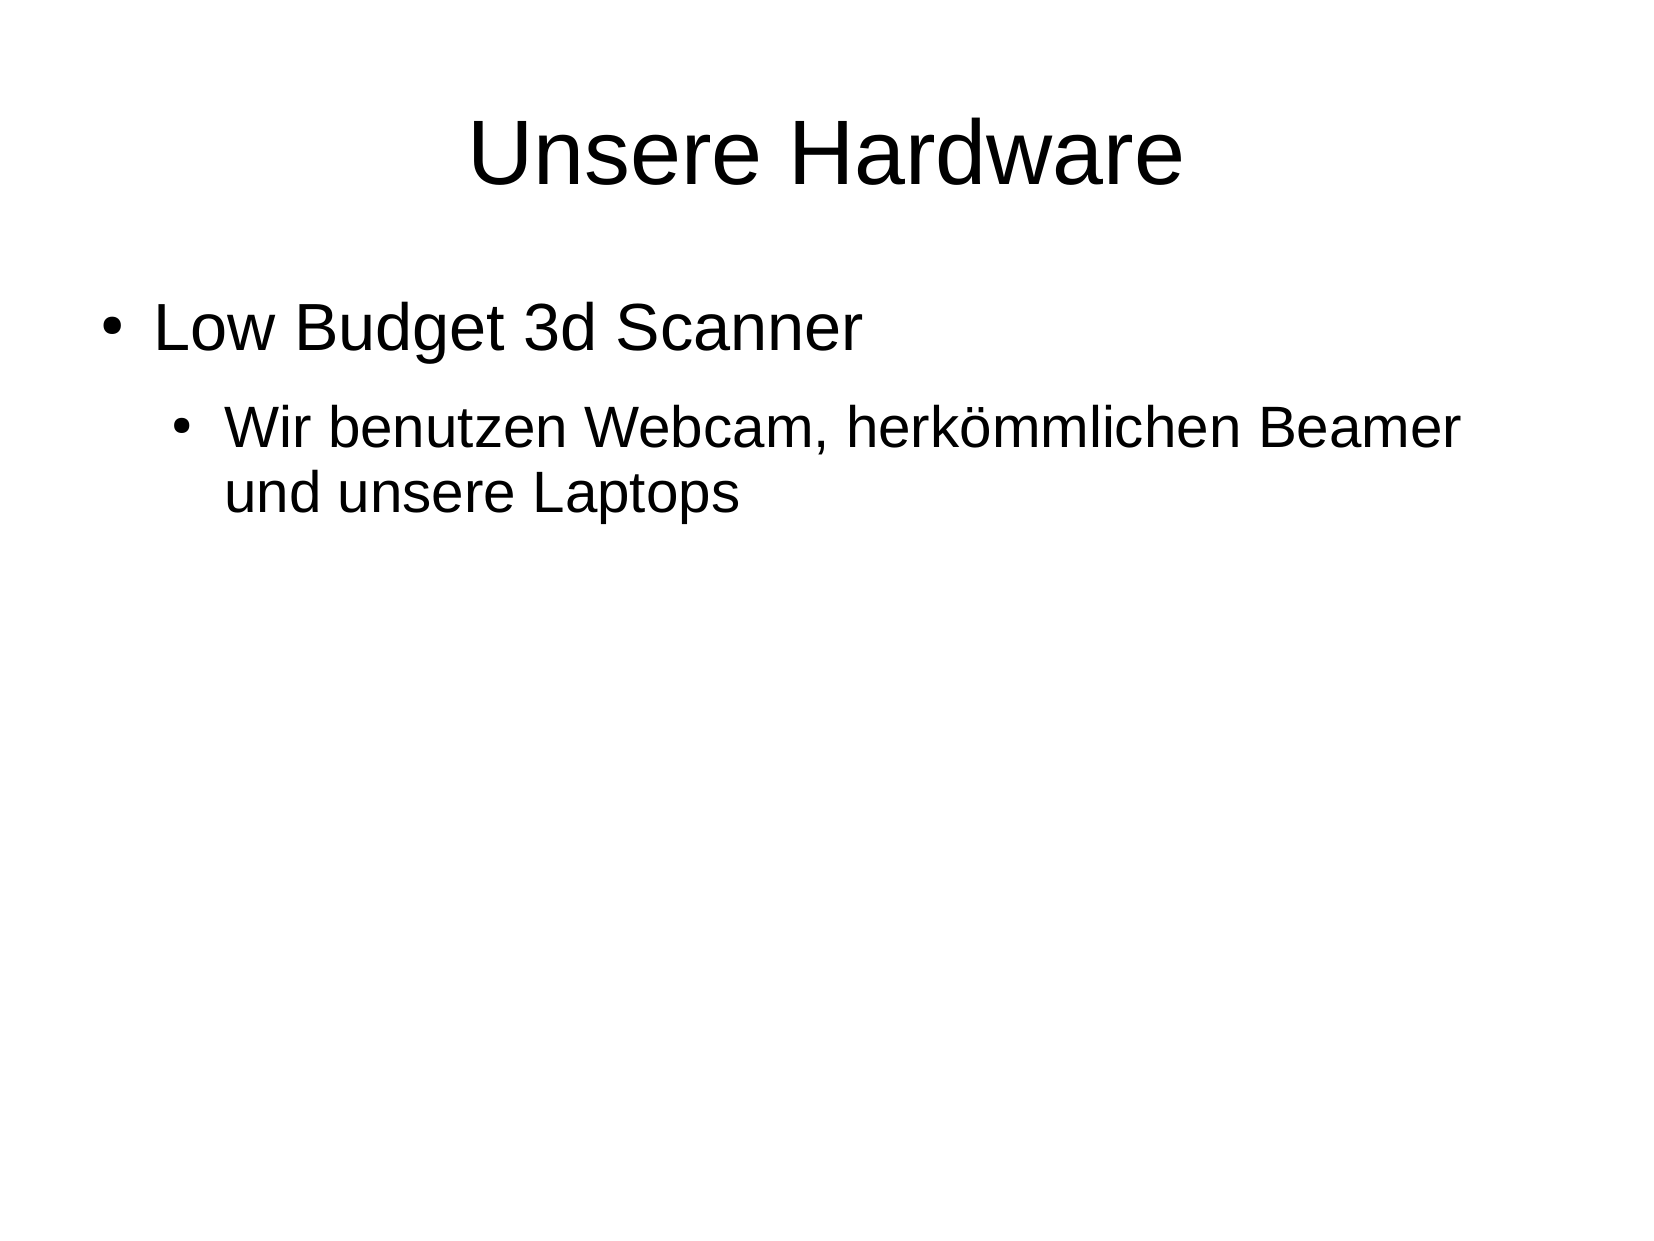

# Unsere Hardware
Low Budget 3d Scanner
Wir benutzen Webcam, herkömmlichen Beamer und unsere Laptops